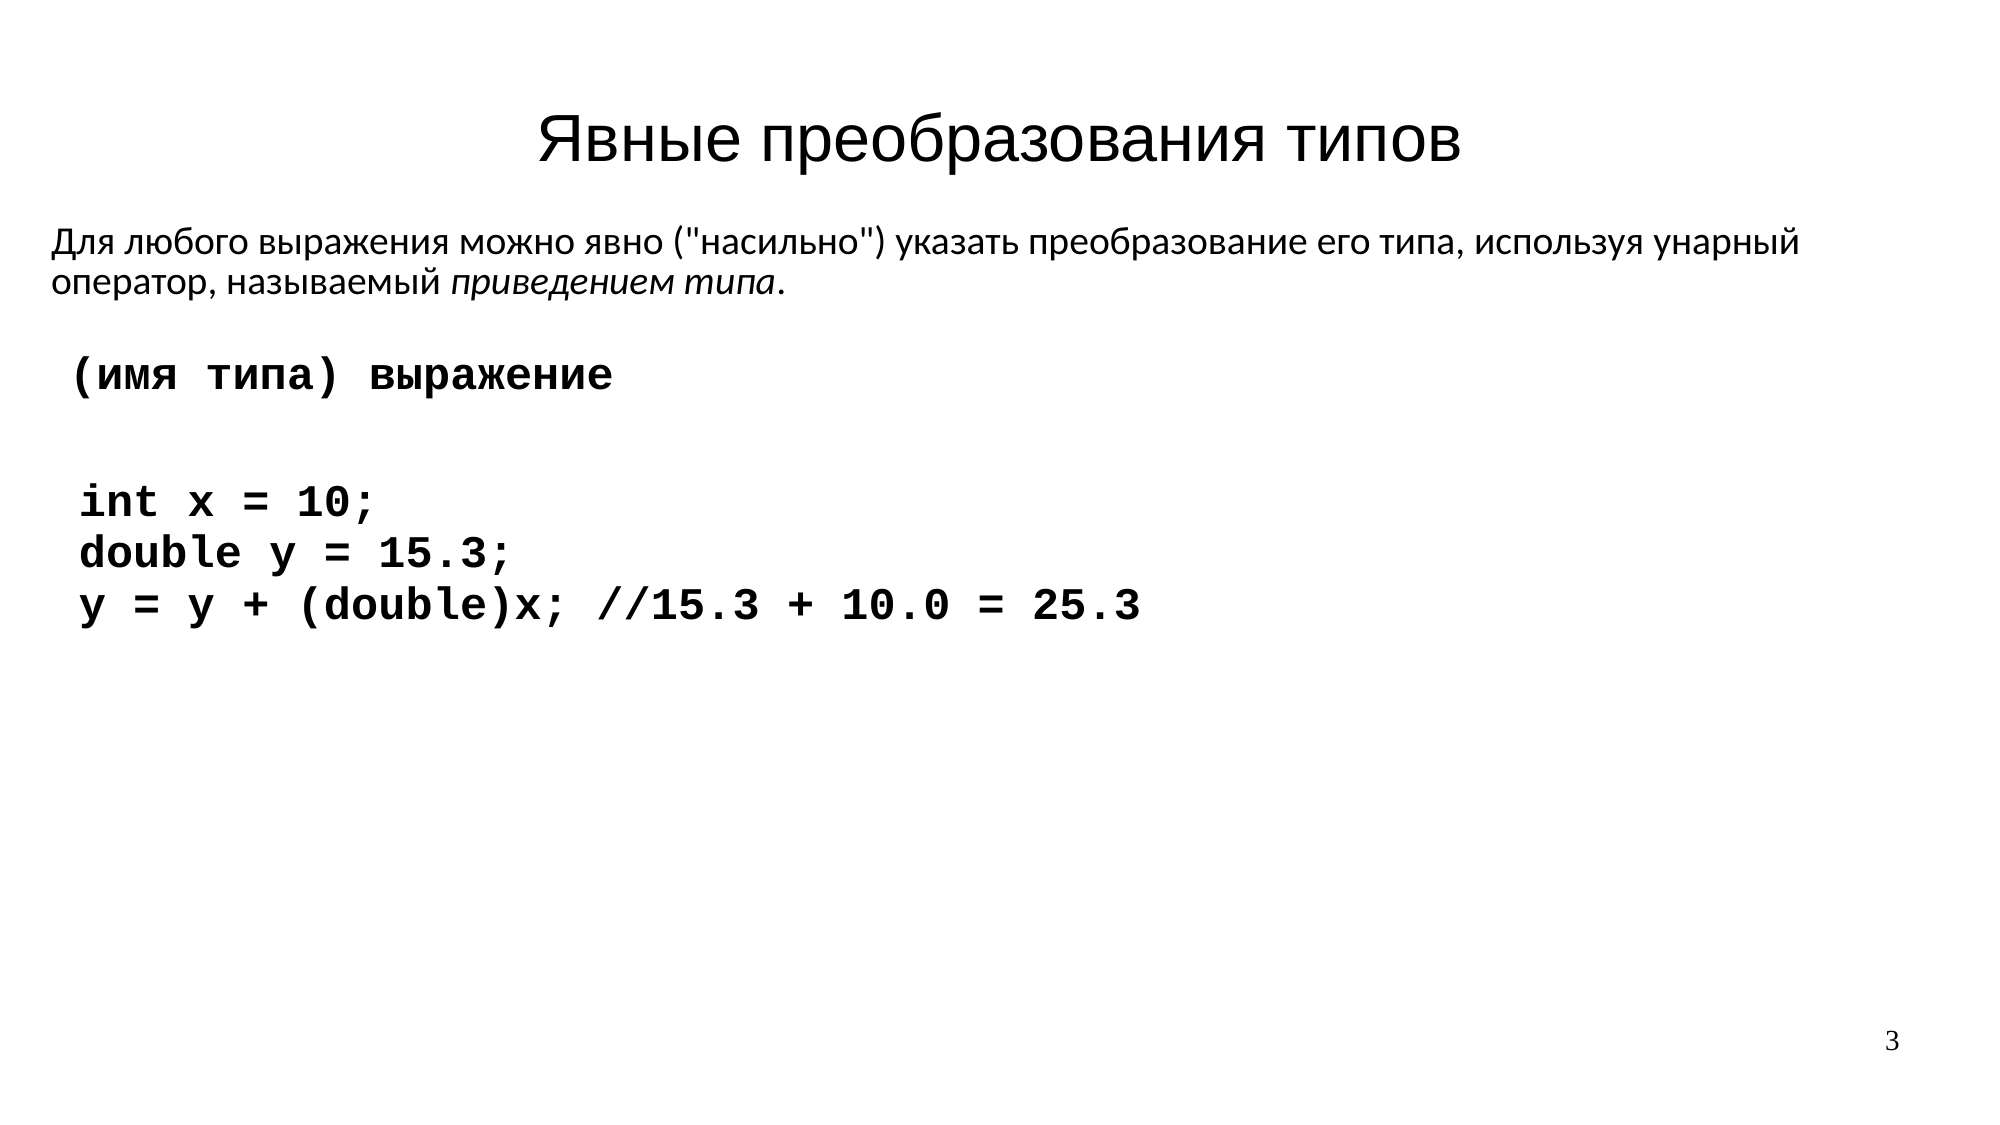

# Явные преобразования типов
Для любого выражения можно явно ("насильно") указать преобразование его типа, используя унарный оператор, называемый приведением типа.
(имя типа) выражение
int x = 10;
double y = 15.3;
y = y + (double)x; //15.3 + 10.0 = 25.3
3